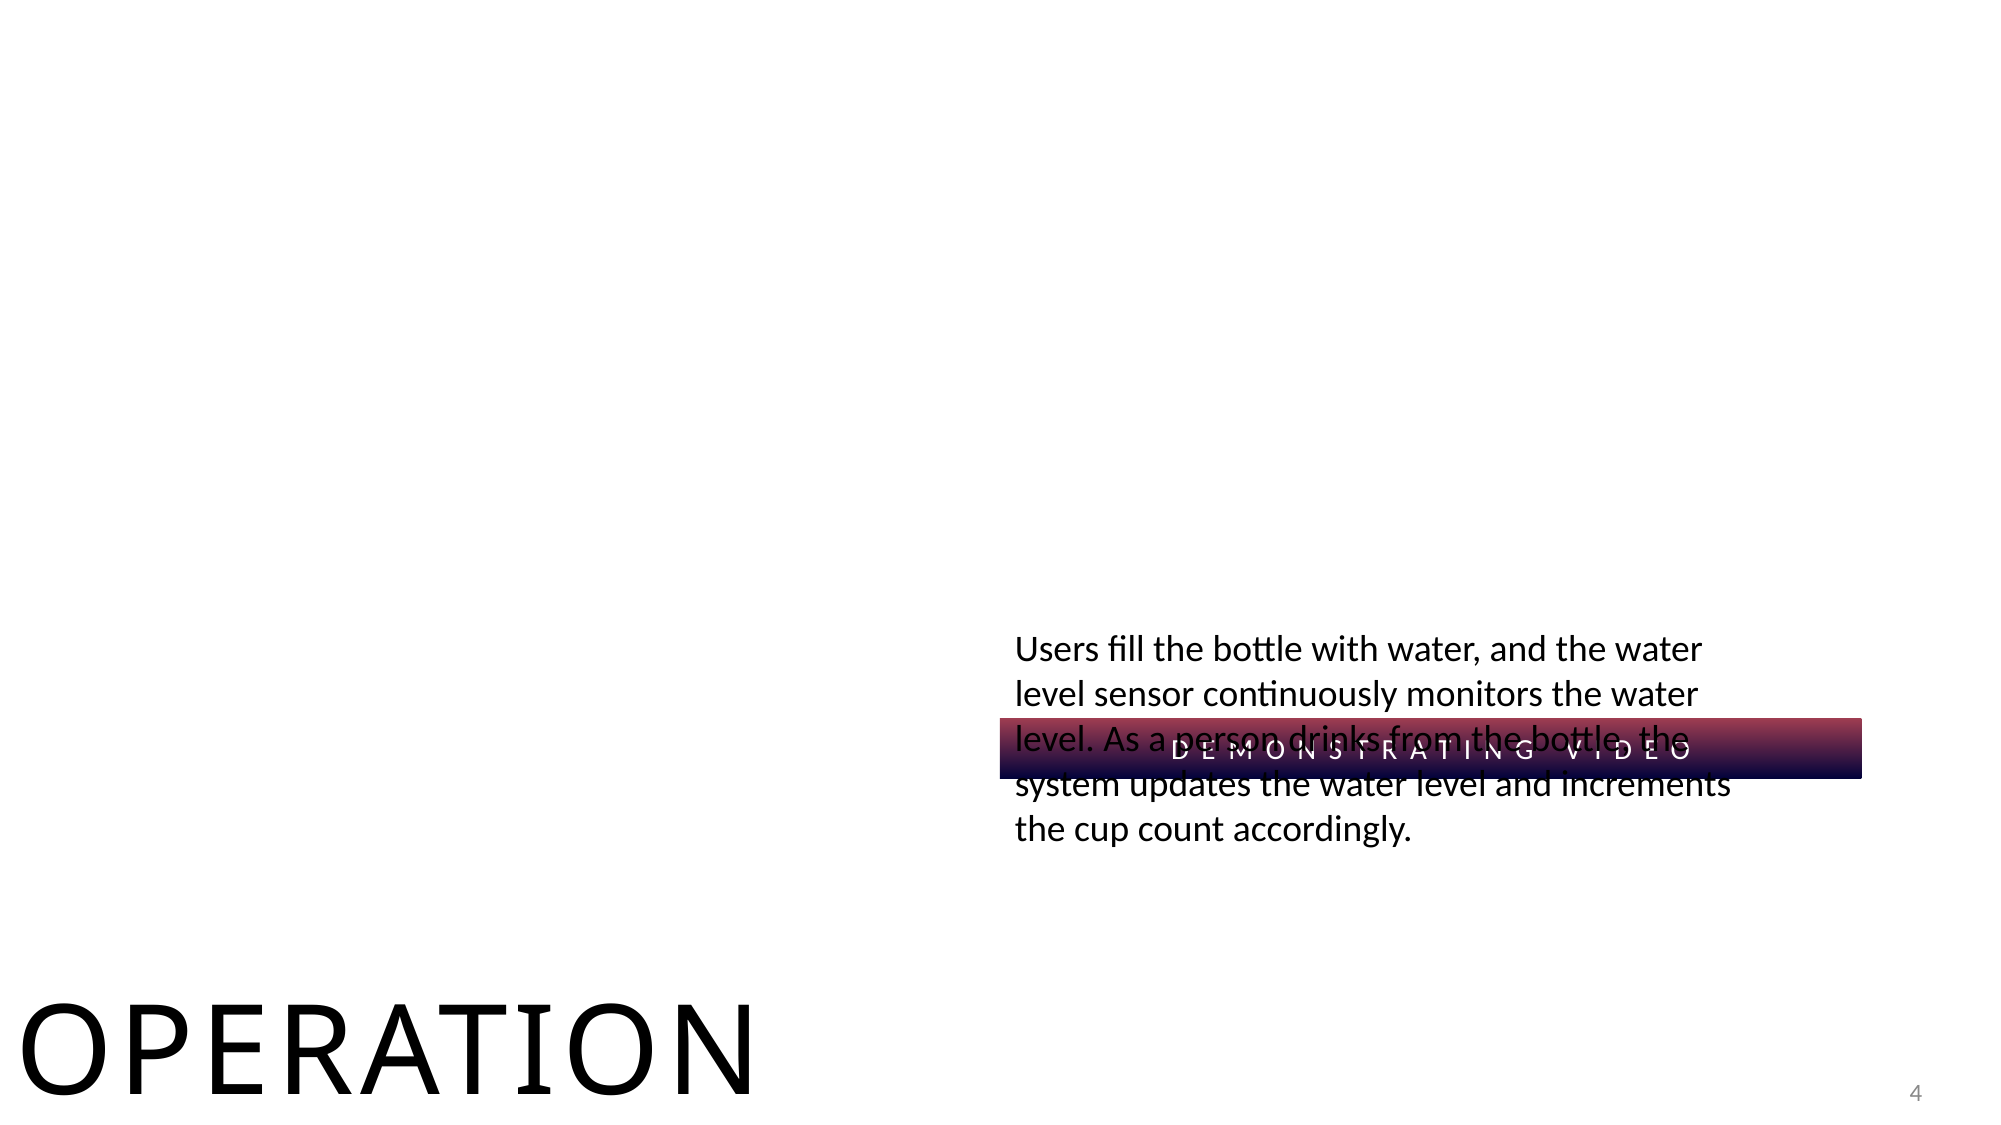

# OPERATION
Users fill the bottle with water, and the water level sensor continuously monitors the water level. As a person drinks from the bottle, the system updates the water level and increments the cup count accordingly.
Demonstrating video